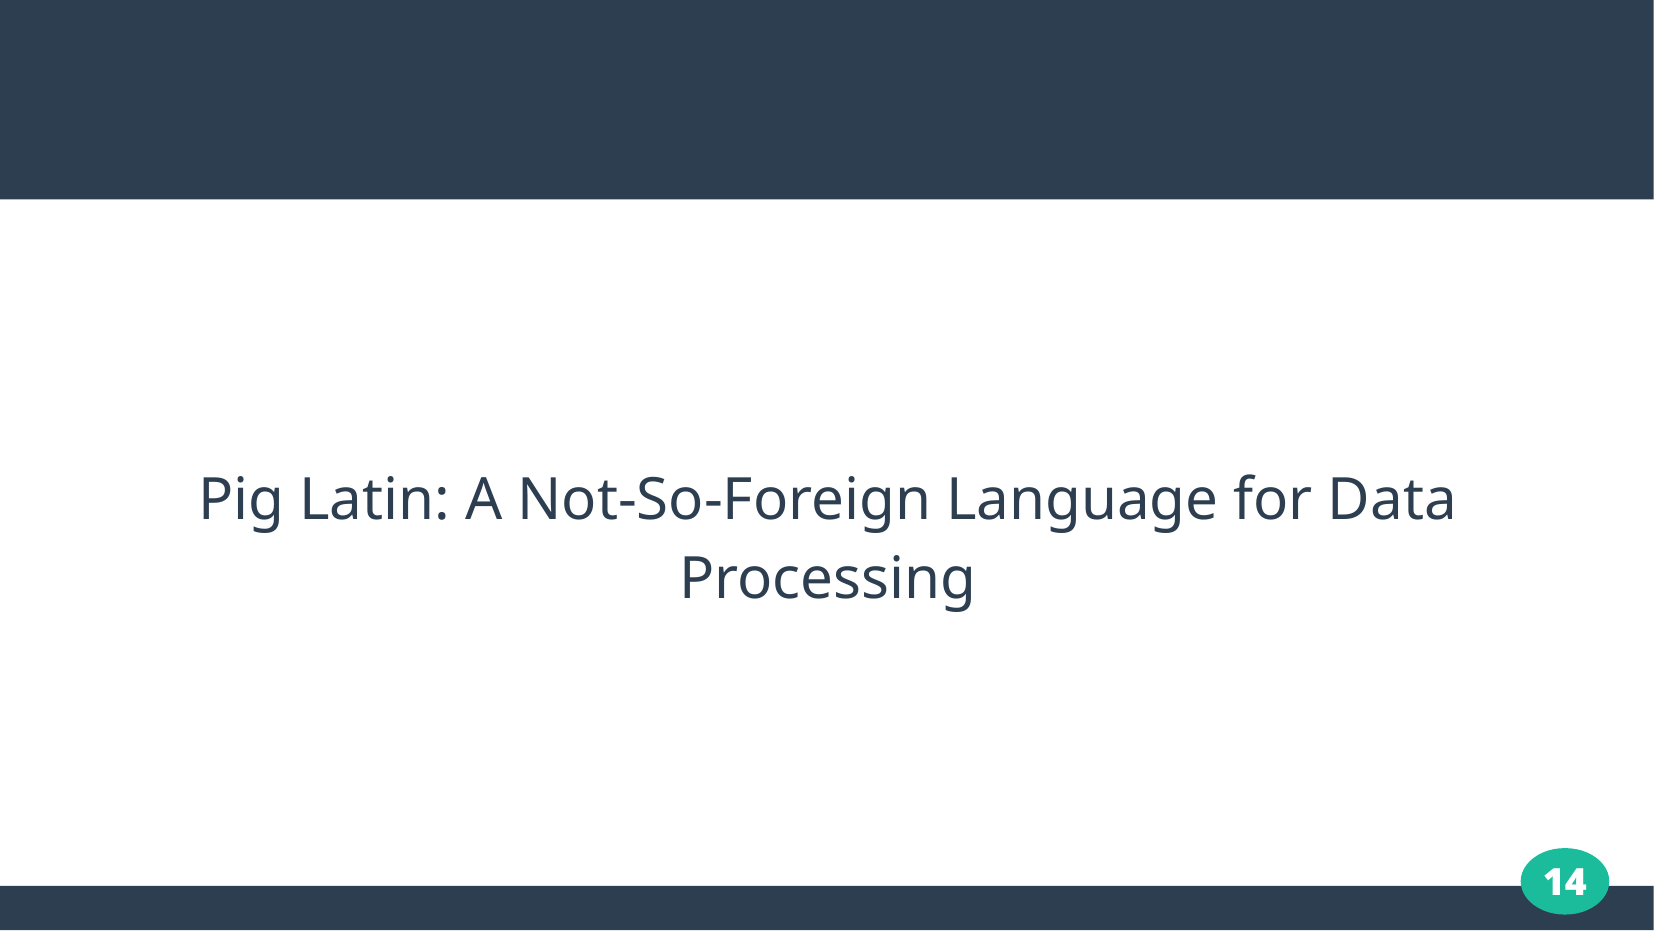

# Pig Latin: A Not-So-Foreign Language for Data Processing
14